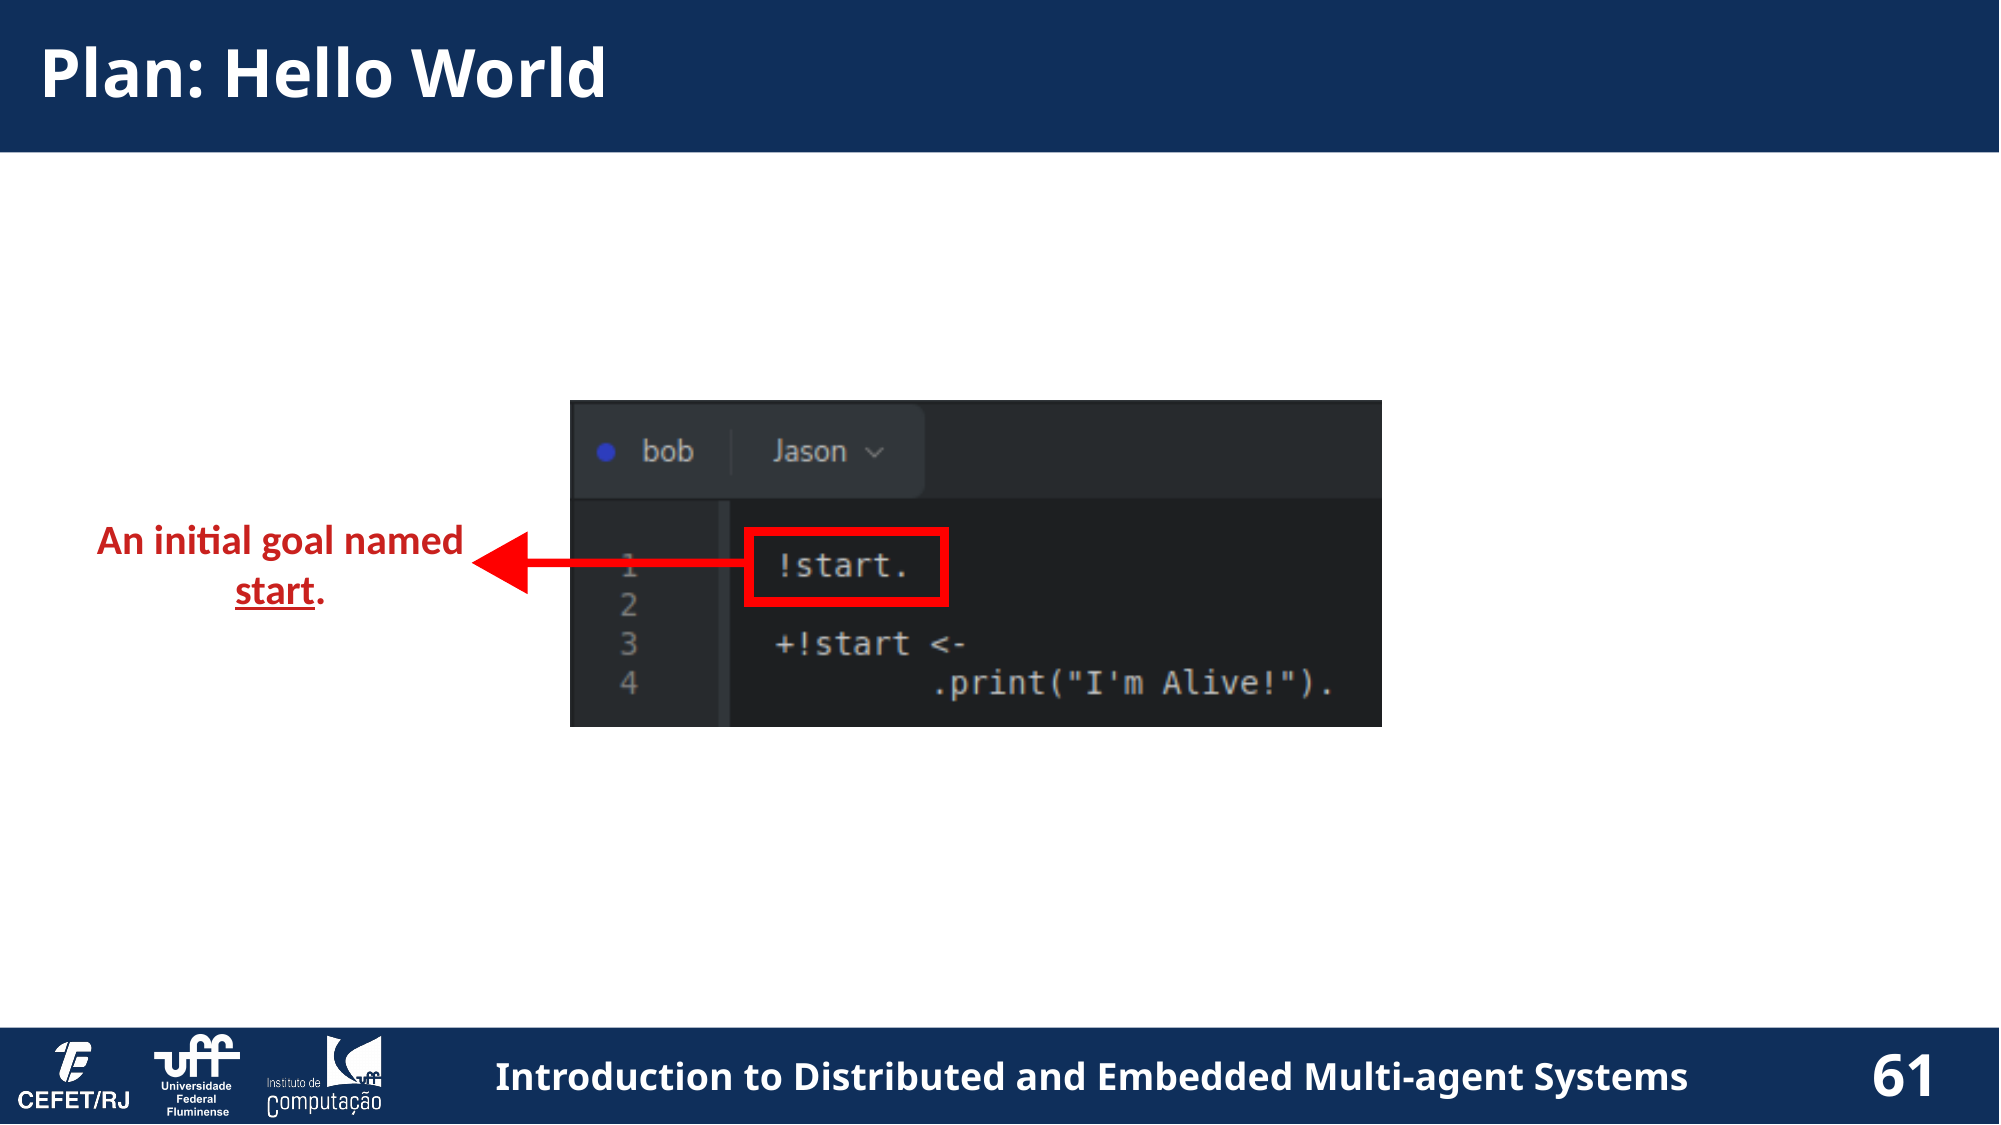

Plan: Hello World
An initial goal named start.